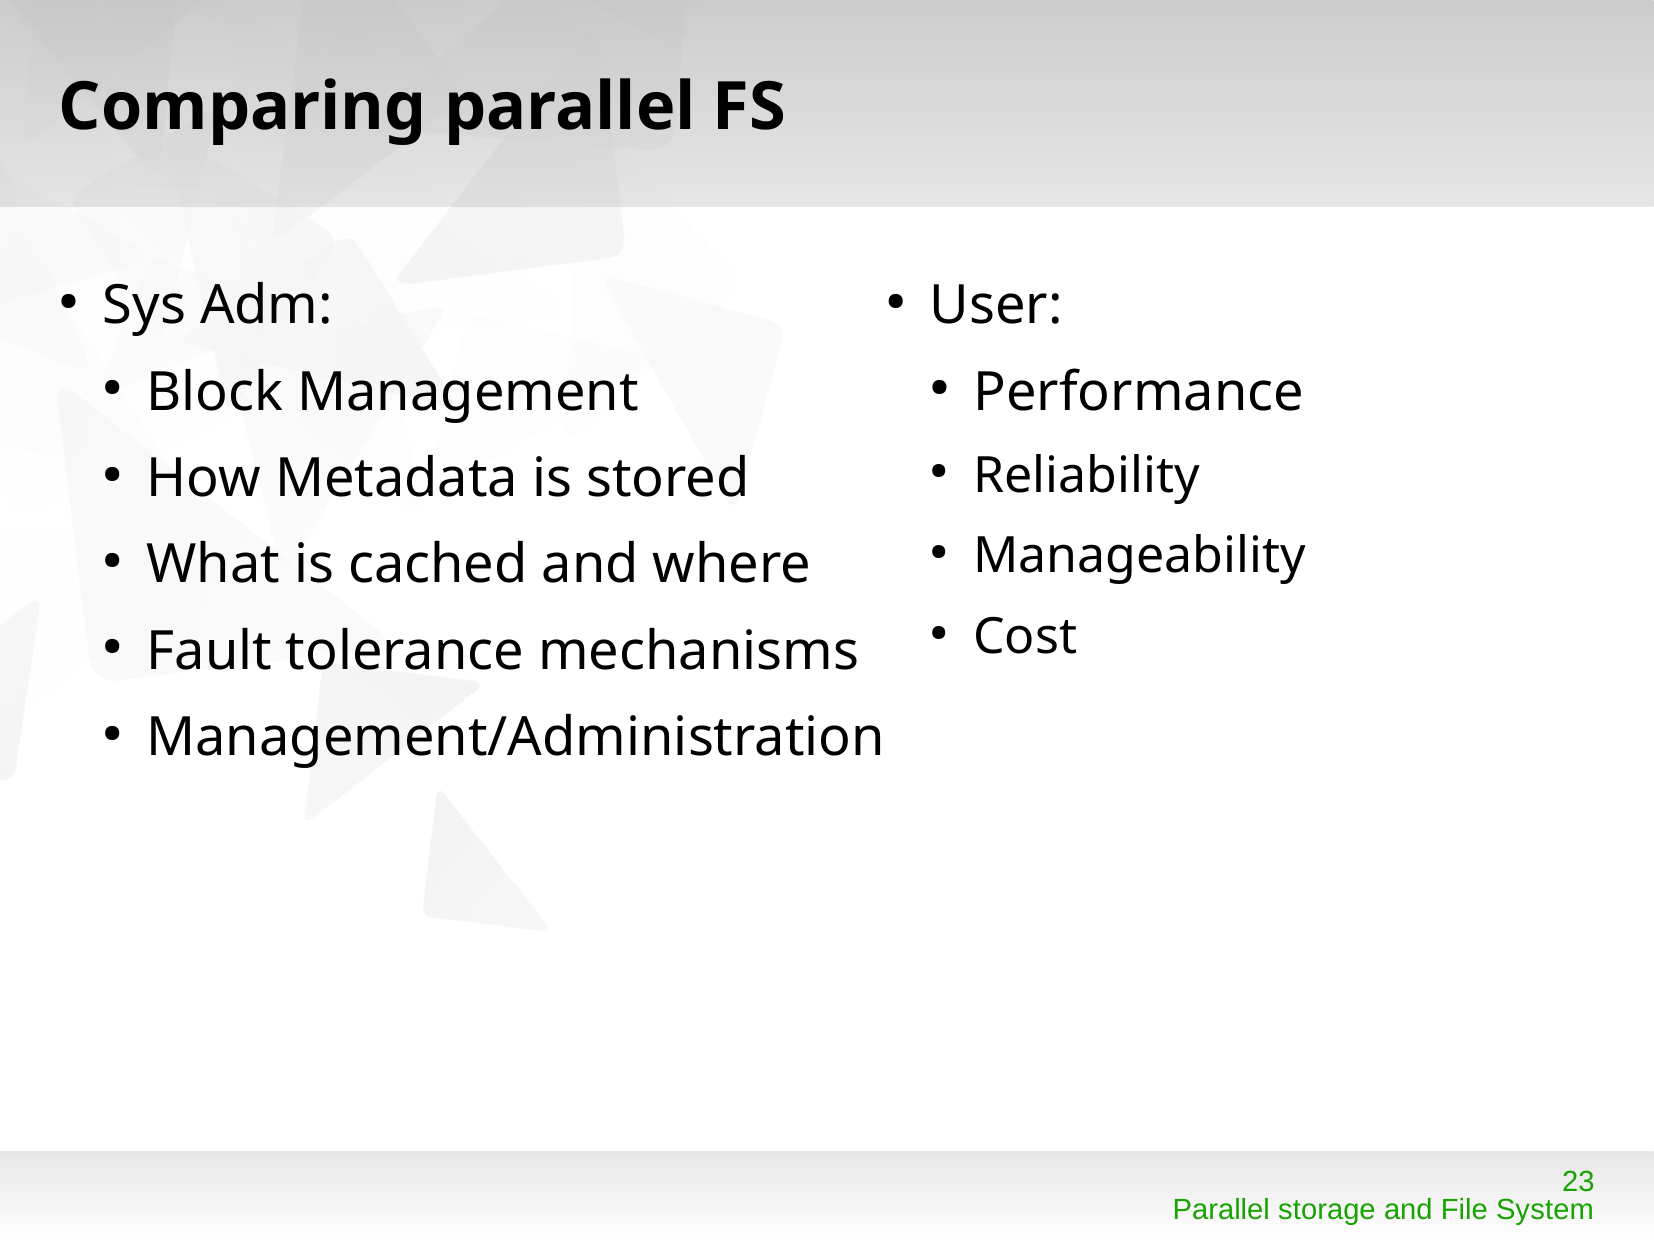

# Comparing parallel FS
Sys Adm:
Block Management
How Metadata is stored
What is cached and where
Fault tolerance mechanisms
Management/Administration
User:
Performance
Reliability
Manageability
Cost
23
Parallel storage and File System